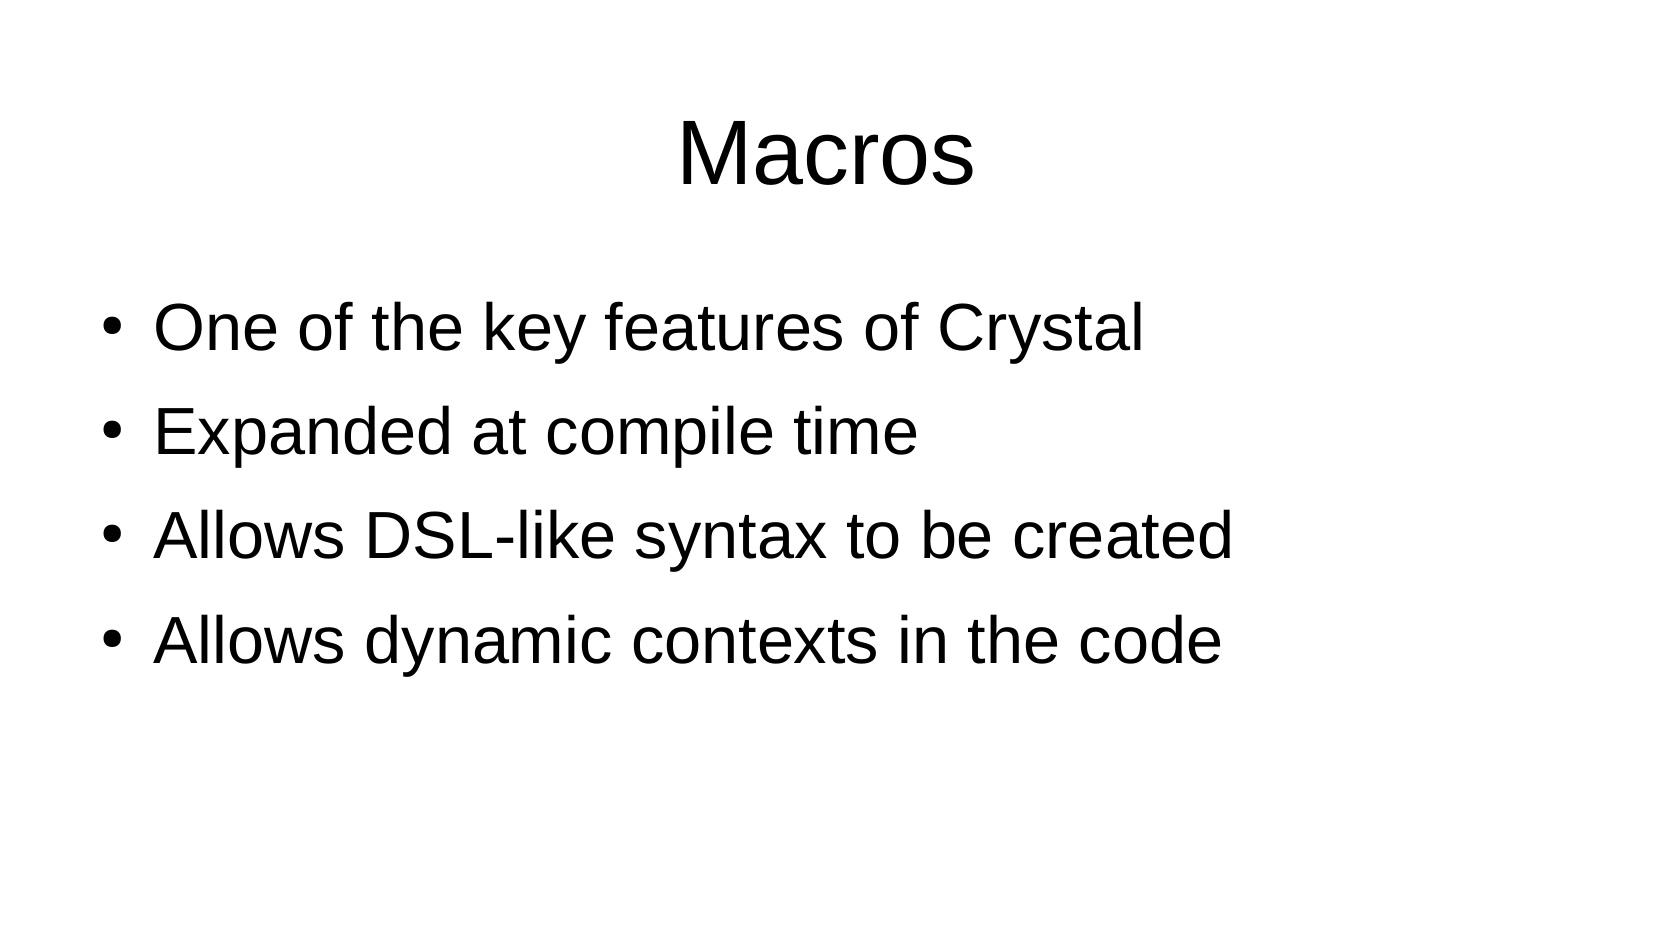

# Macros
One of the key features of Crystal
Expanded at compile time
Allows DSL-like syntax to be created
Allows dynamic contexts in the code